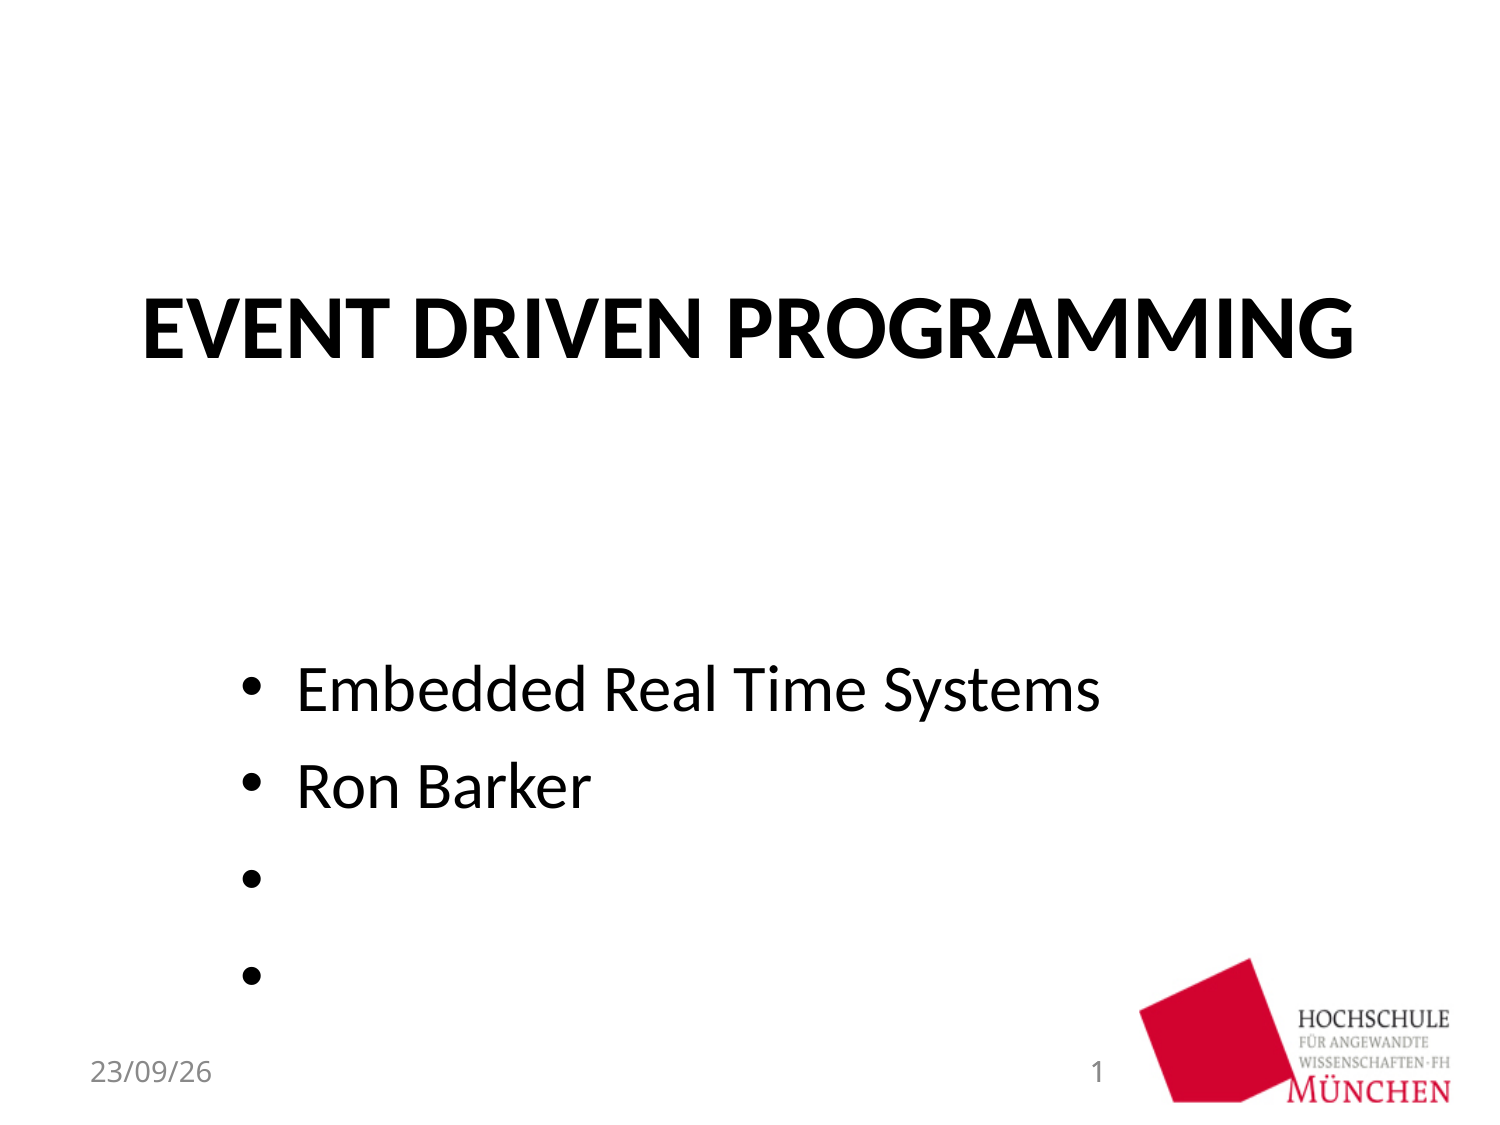

# Event Driven Programming
Embedded Real Time Systems
Ron Barker